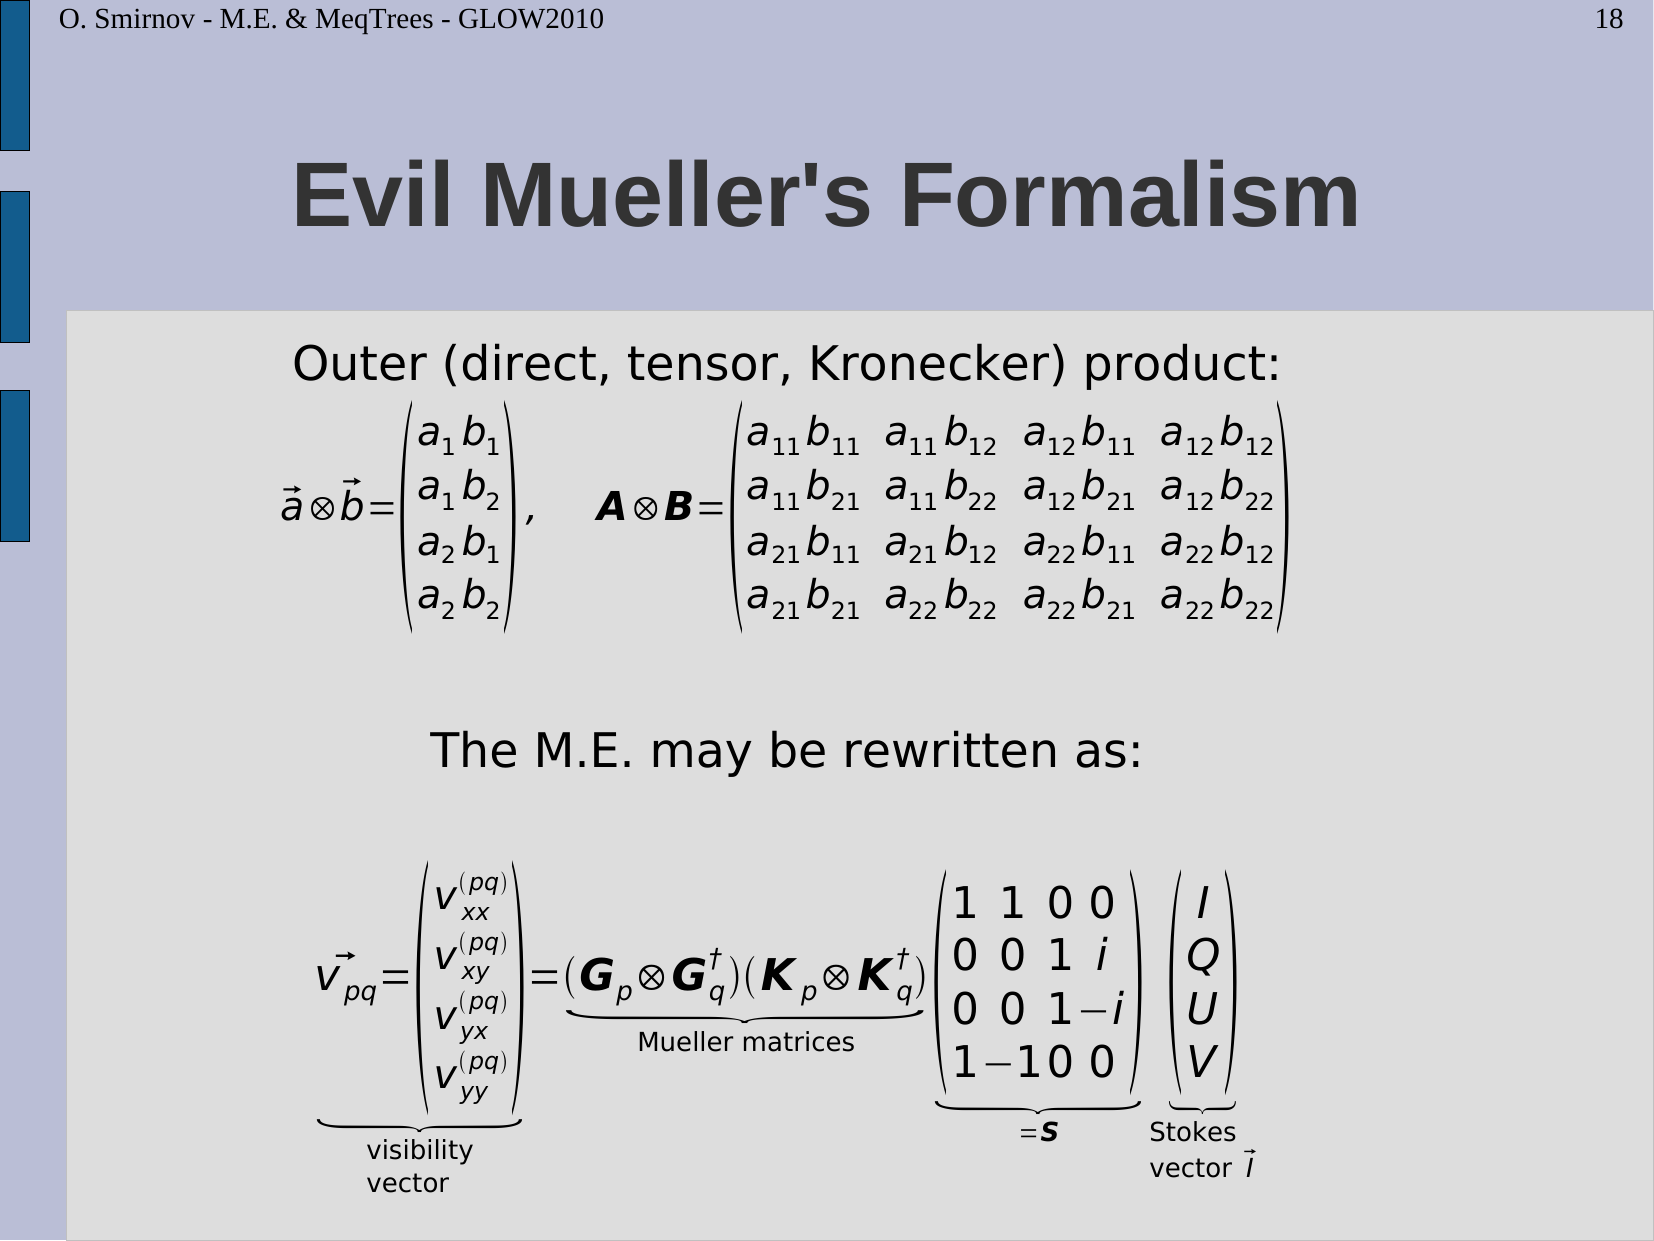

O. Smirnov - M.E. & MeqTrees - GLOW2010
18
# Evil Mueller's Formalism